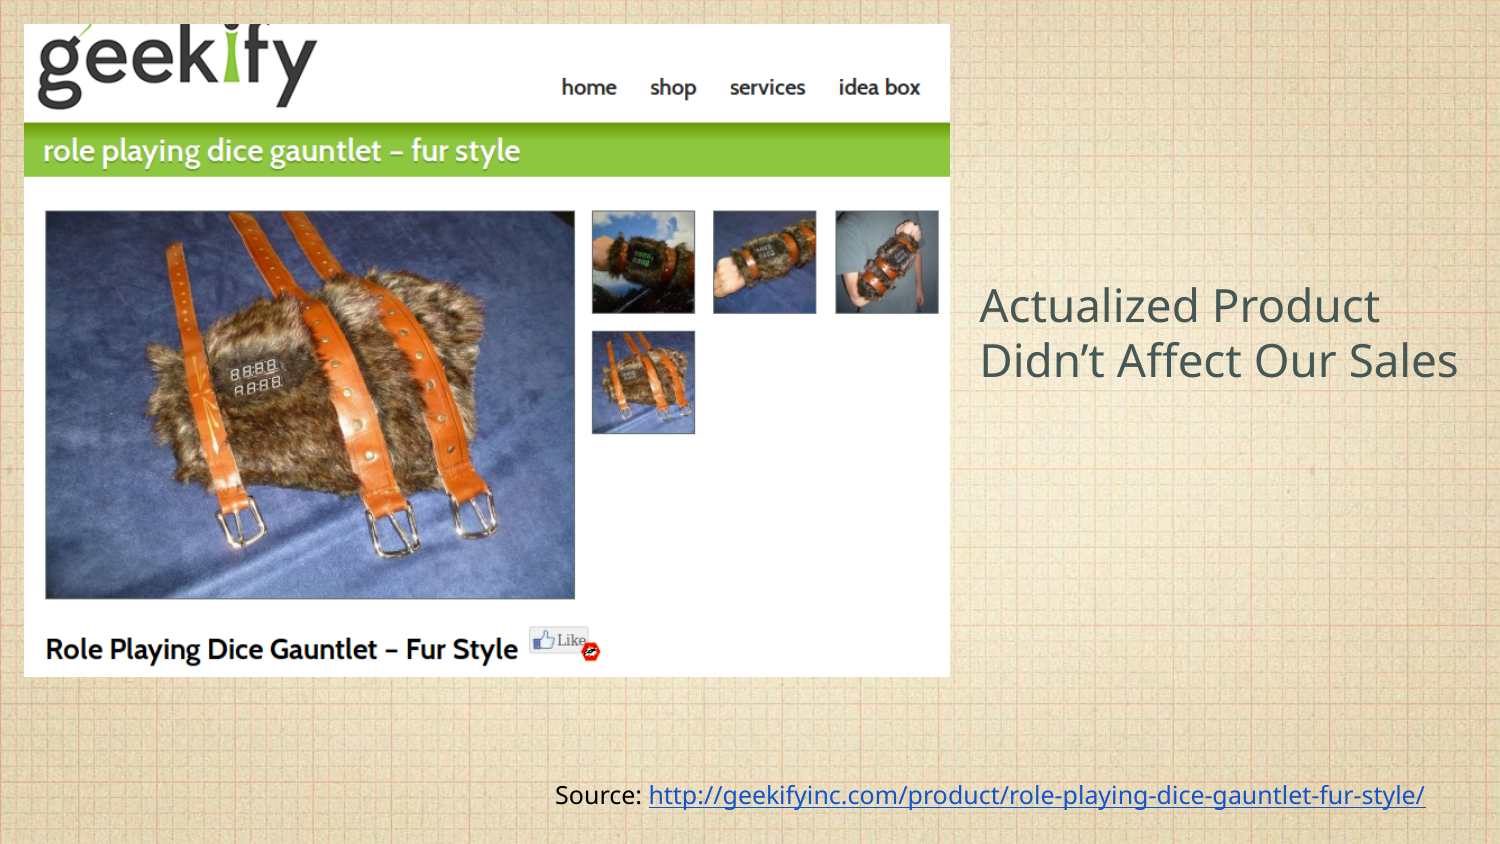

# Actualized Product
Didn’t Affect Our Sales
Source: http://geekifyinc.com/product/role-playing-dice-gauntlet-fur-style/